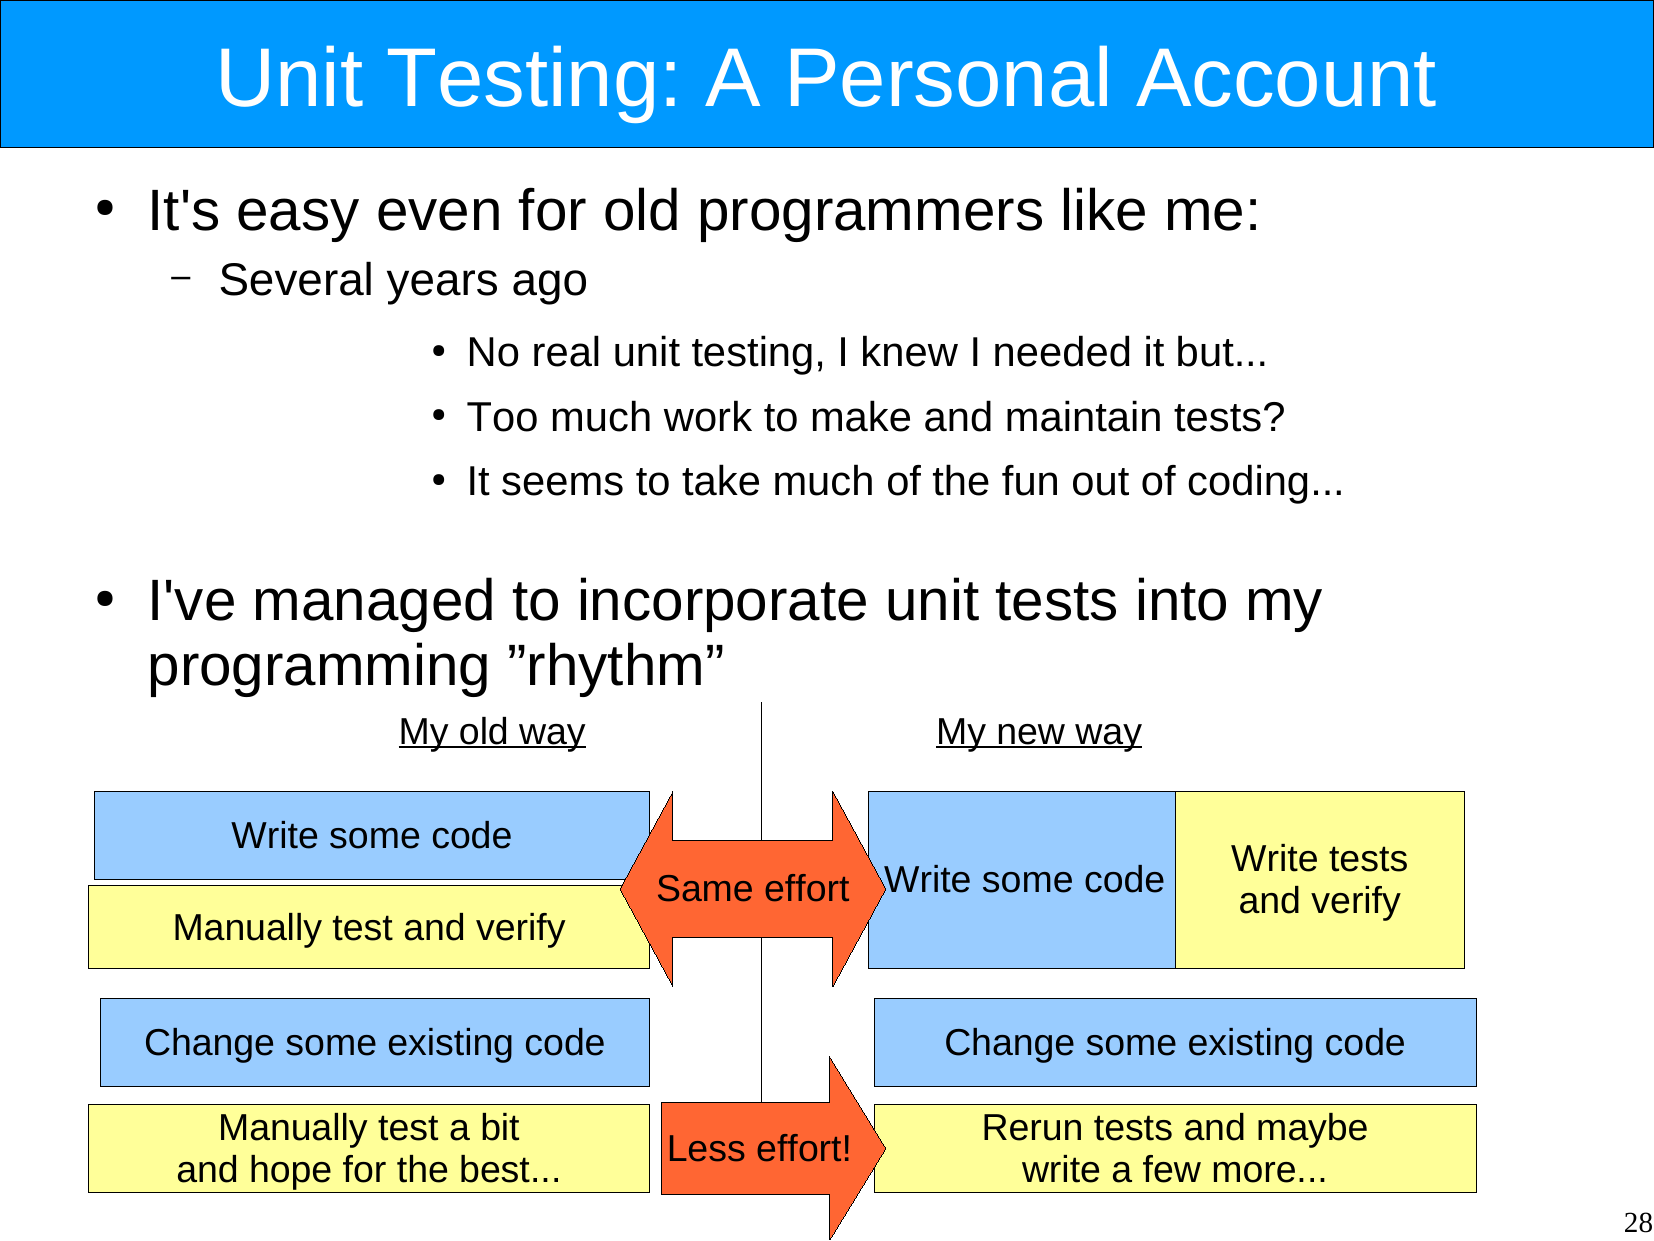

# Unit Testing: A Personal Account
It's easy even for old programmers like me:
Several years ago
No real unit testing, I knew I needed it but...
Too much work to make and maintain tests?
It seems to take much of the fun out of coding...
I've managed to incorporate unit tests into my programming ”rhythm”
My old way
My new way
Write some code
Same effort
Write some code
Write tests
and verify
Manually test and verify
Change some existing code
Change some existing code
Less effort!
Manually test a bit
and hope for the best...
Rerun tests and maybe
write a few more...
28